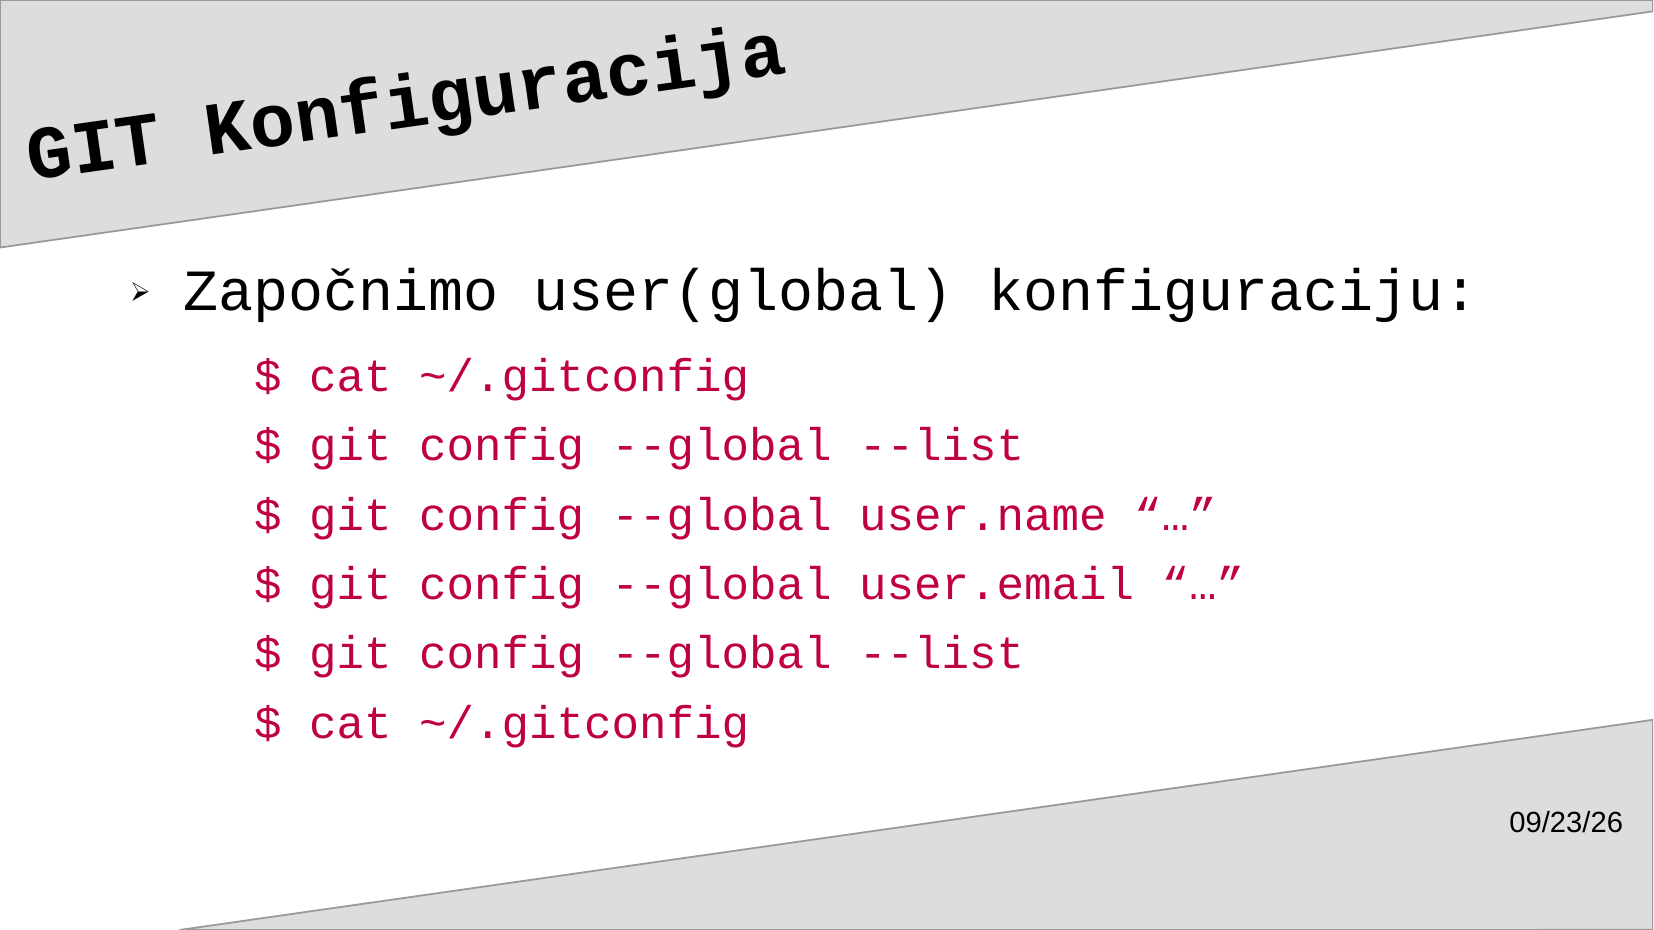

# GIT Konfiguracija
Započnimo user(global) konfiguraciju:
$ cat ~/.gitconfig
$ git config --global --list
$ git config --global user.name “…”
$ git config --global user.email “…”
$ git config --global --list
$ cat ~/.gitconfig
24